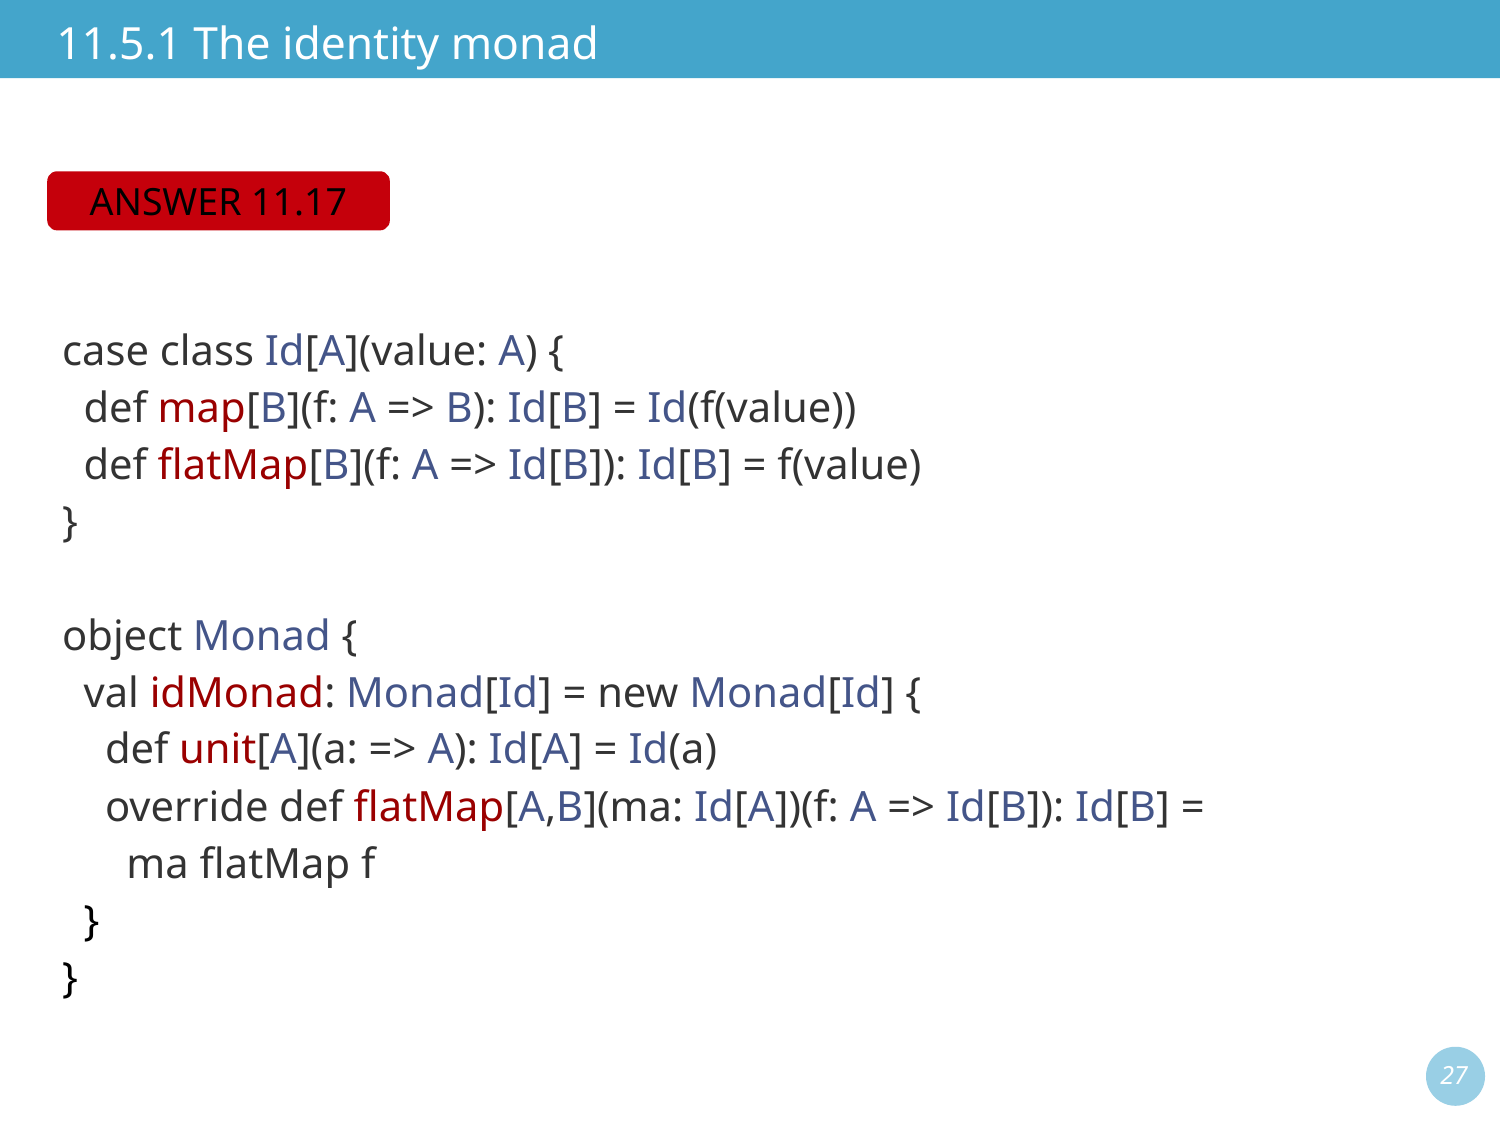

# 11.5.1 The identity monad
ANSWER 11.17
case class Id[A](value: A) {
 def map[B](f: A => B): Id[B] = Id(f(value))
 def flatMap[B](f: A => Id[B]): Id[B] = f(value)
}
object Monad {
 val idMonad: Monad[Id] = new Monad[Id] {
 def unit[A](a: => A): Id[A] = Id(a)
 override def flatMap[A,B](ma: Id[A])(f: A => Id[B]): Id[B] =
 ma flatMap f
 }
}